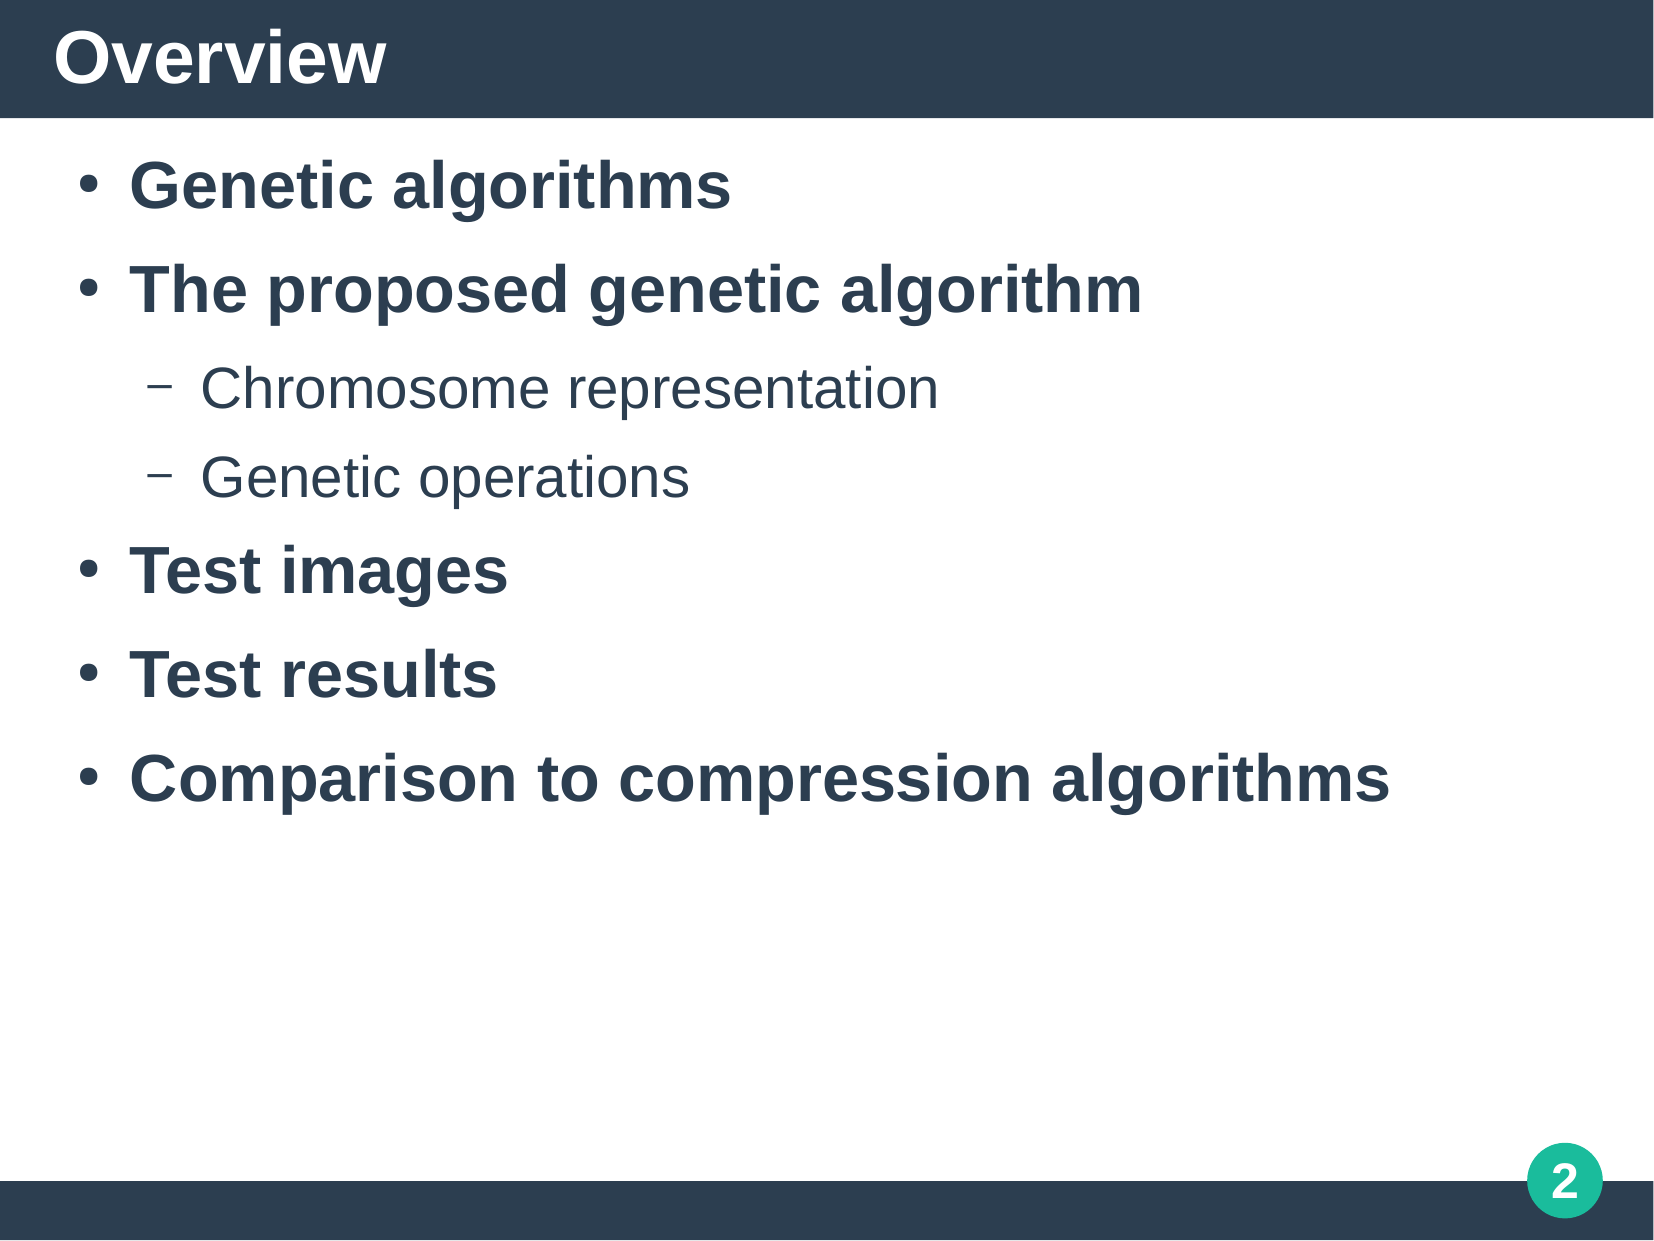

# Overview
Genetic algorithms
The proposed genetic algorithm
Chromosome representation
Genetic operations
Test images
Test results
Comparison to compression algorithms